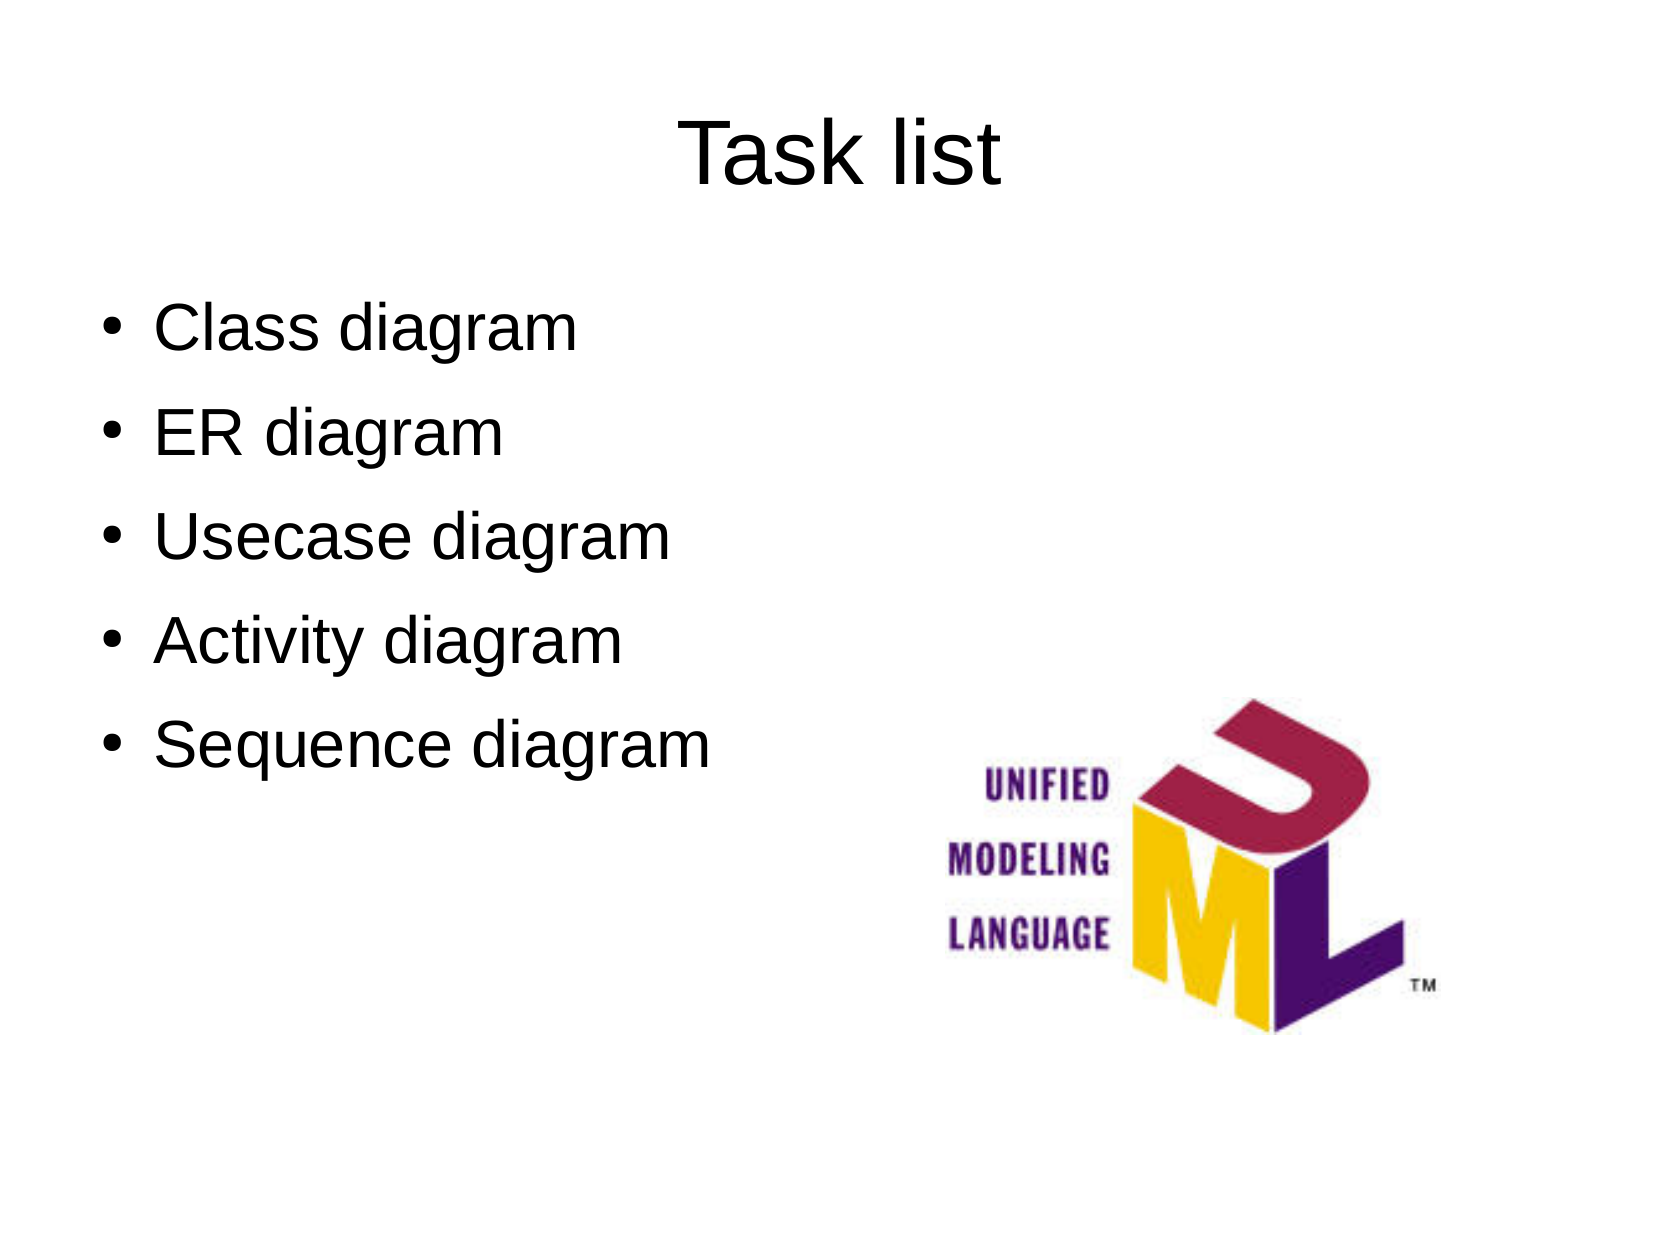

# Task list
Class diagram
ER diagram
Usecase diagram
Activity diagram
Sequence diagram